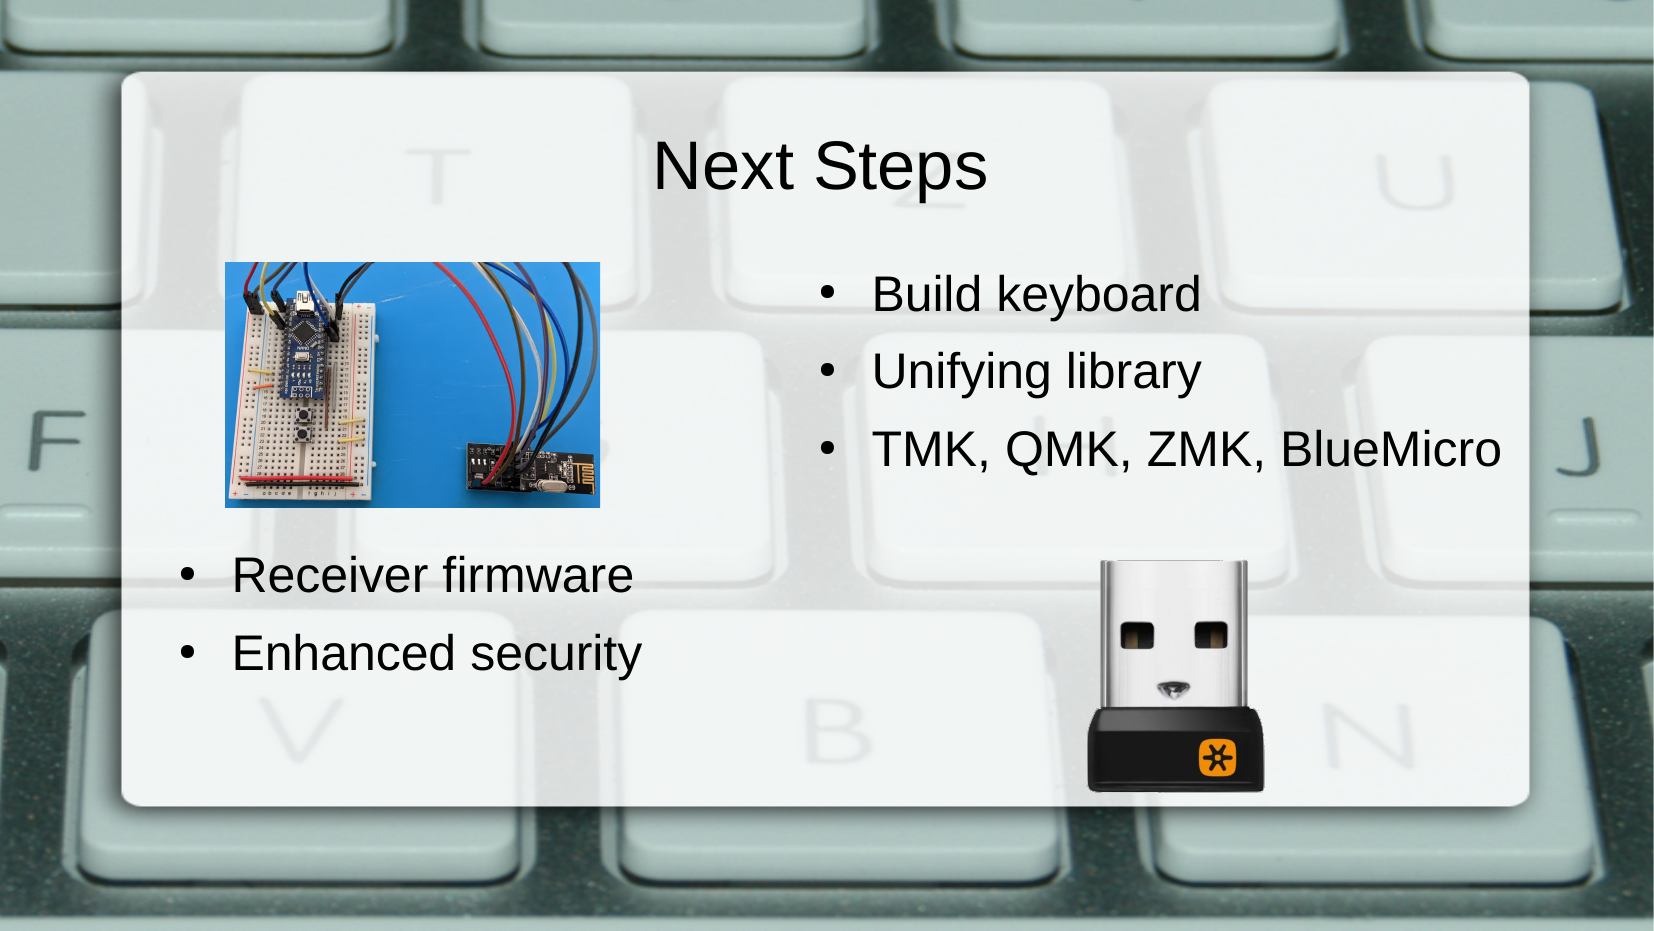

# Next Steps
Build keyboard
Unifying library
TMK, QMK, ZMK, BlueMicro
Receiver firmware
Enhanced security